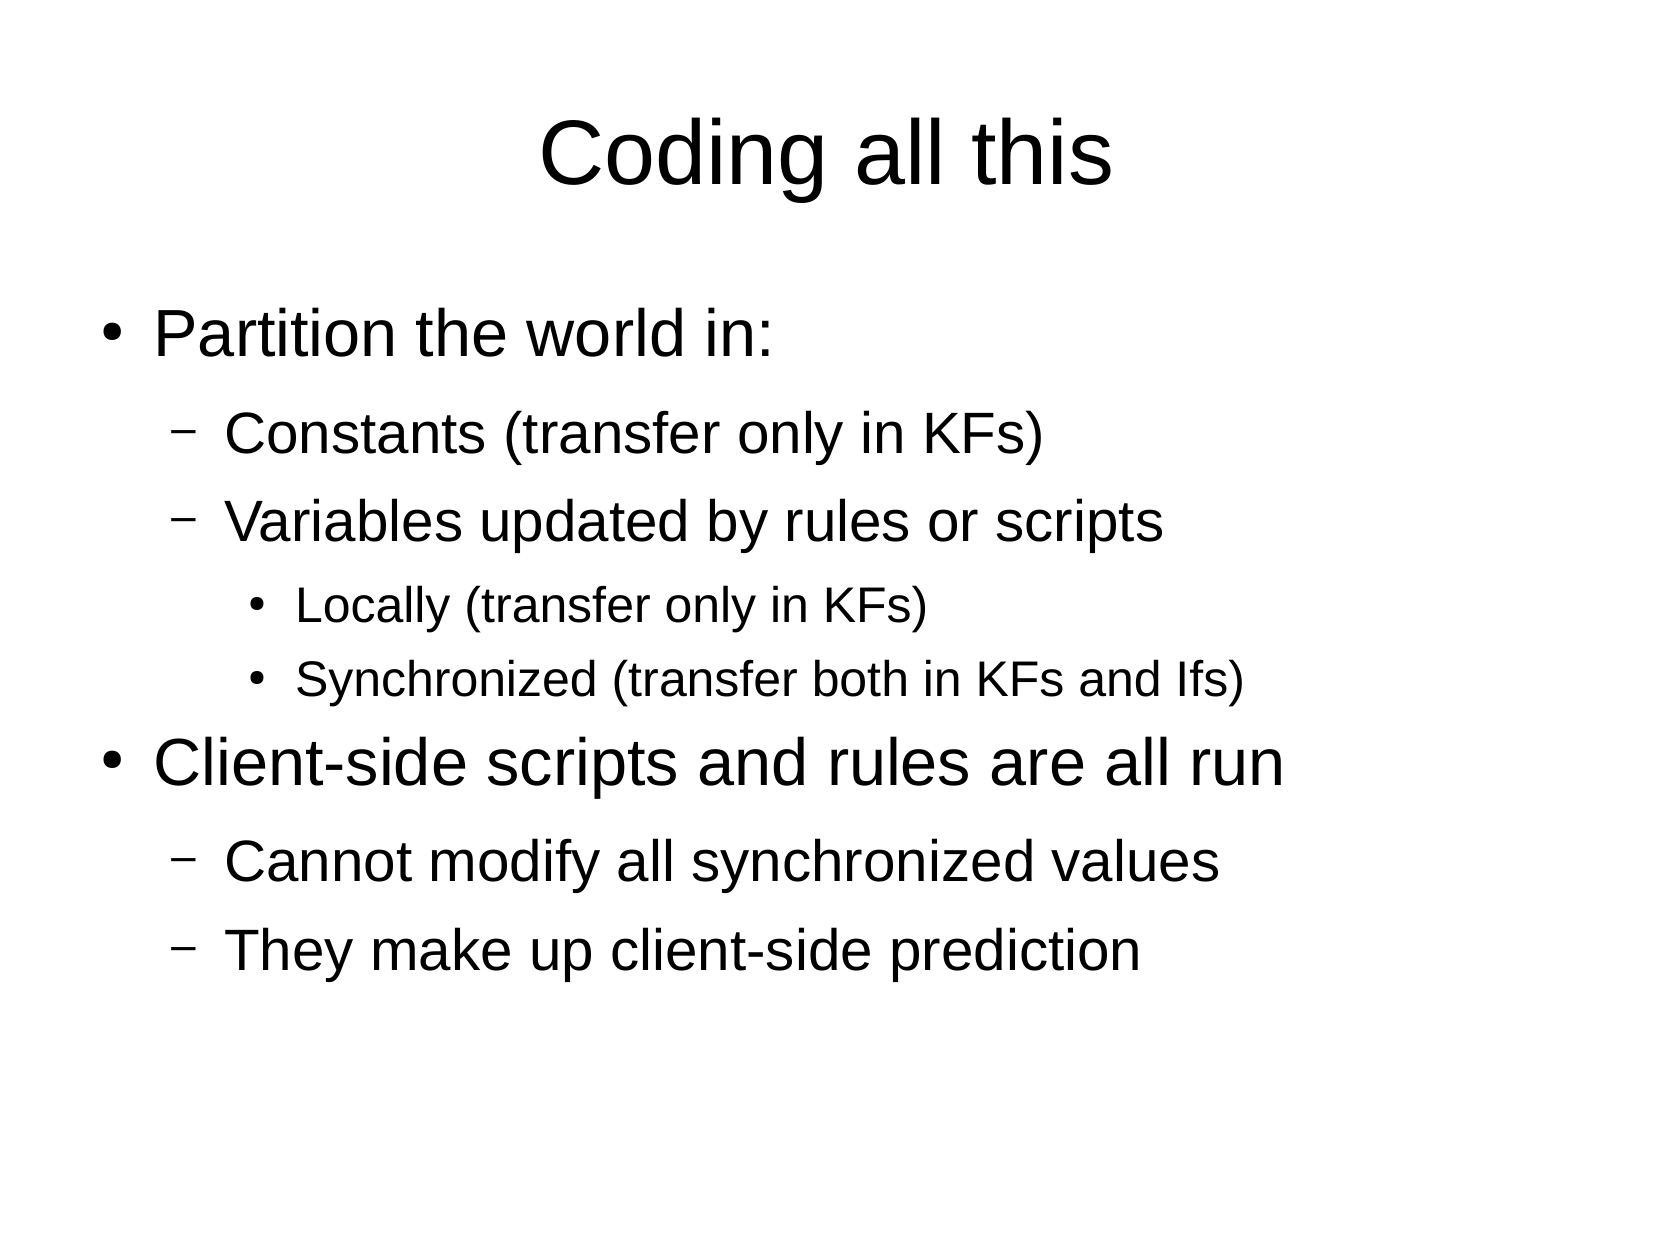

# Coding all this
Partition the world in:
Constants (transfer only in KFs)
Variables updated by rules or scripts
Locally (transfer only in KFs)
Synchronized (transfer both in KFs and Ifs)
Client-side scripts and rules are all run
Cannot modify all synchronized values
They make up client-side prediction